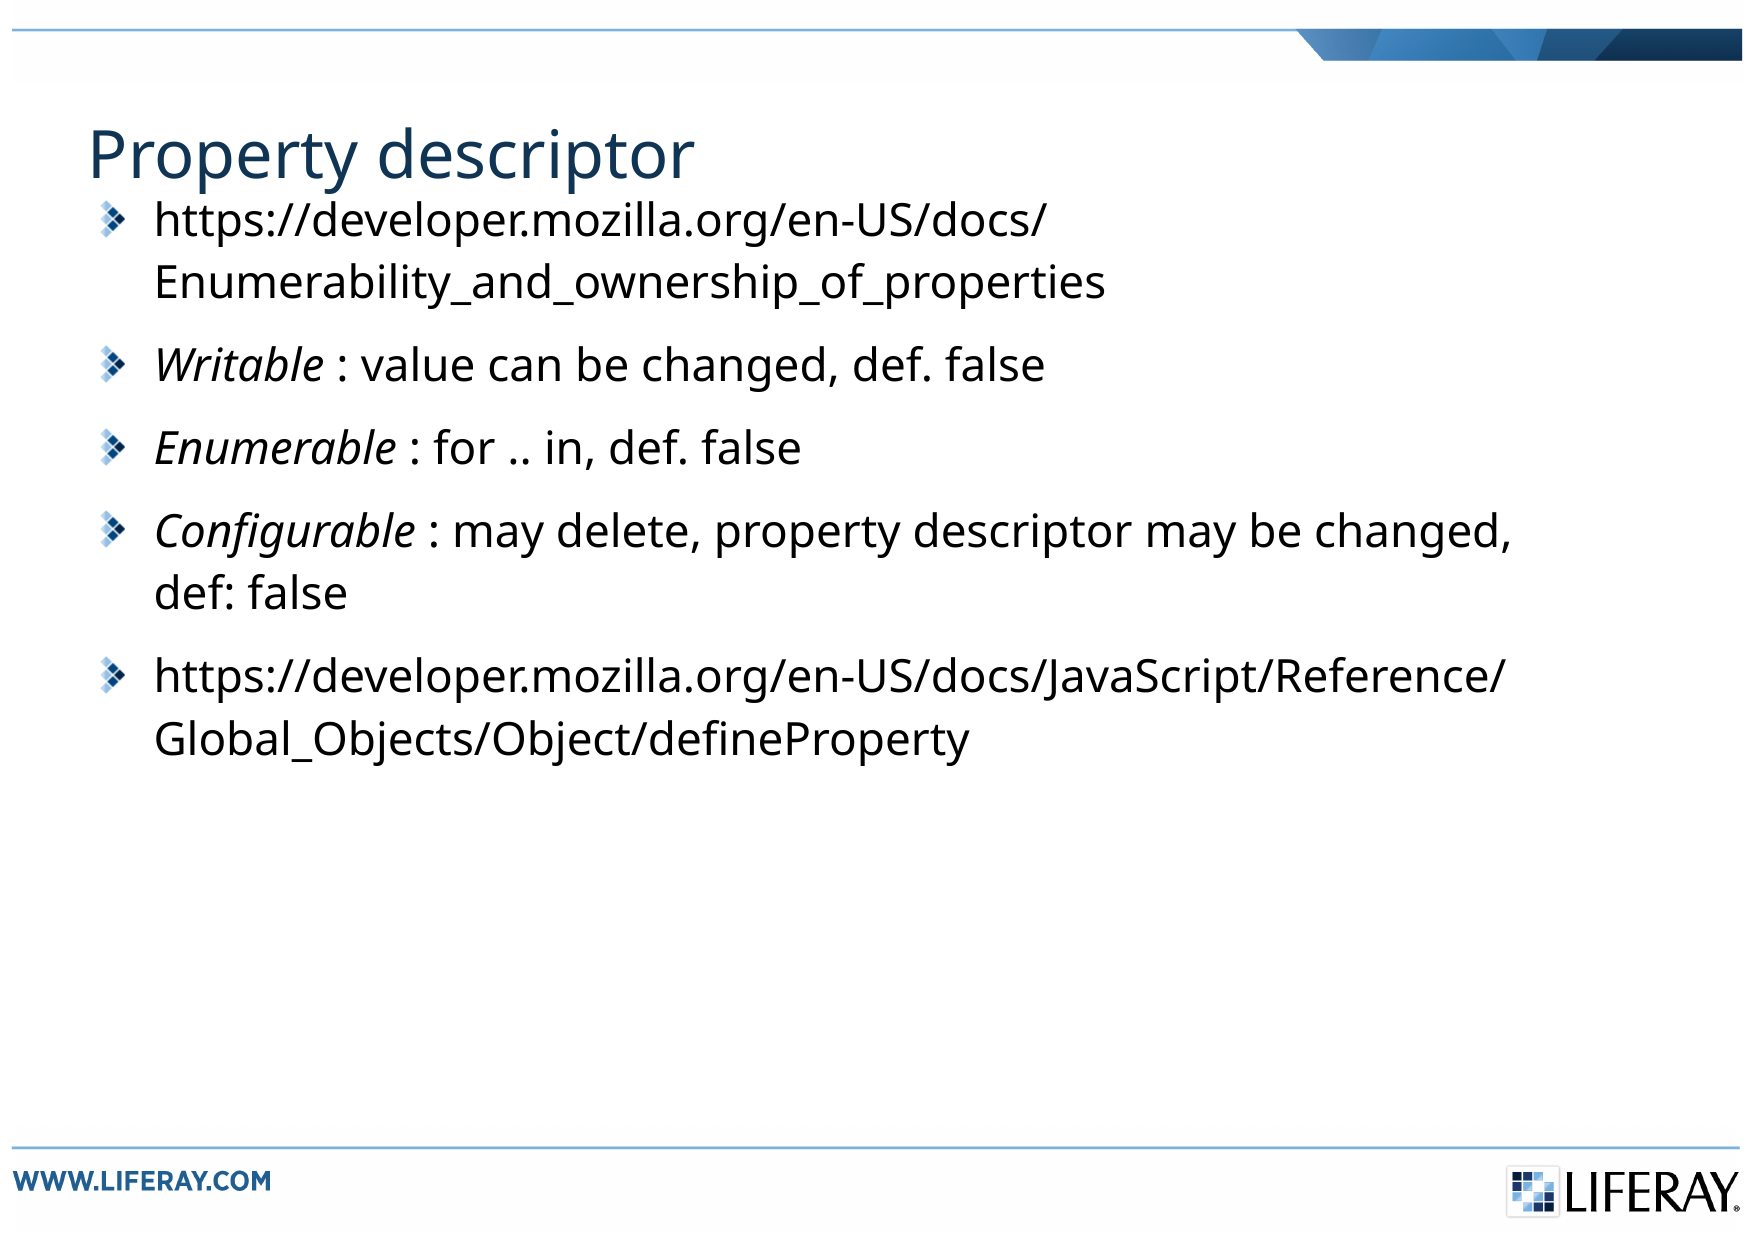

# Property descriptor
https://developer.mozilla.org/en-US/docs/Enumerability_and_ownership_of_properties
Writable : value can be changed, def. false
Enumerable : for .. in, def. false
Configurable : may delete, property descriptor may be changed, def: false
https://developer.mozilla.org/en-US/docs/JavaScript/Reference/Global_Objects/Object/defineProperty